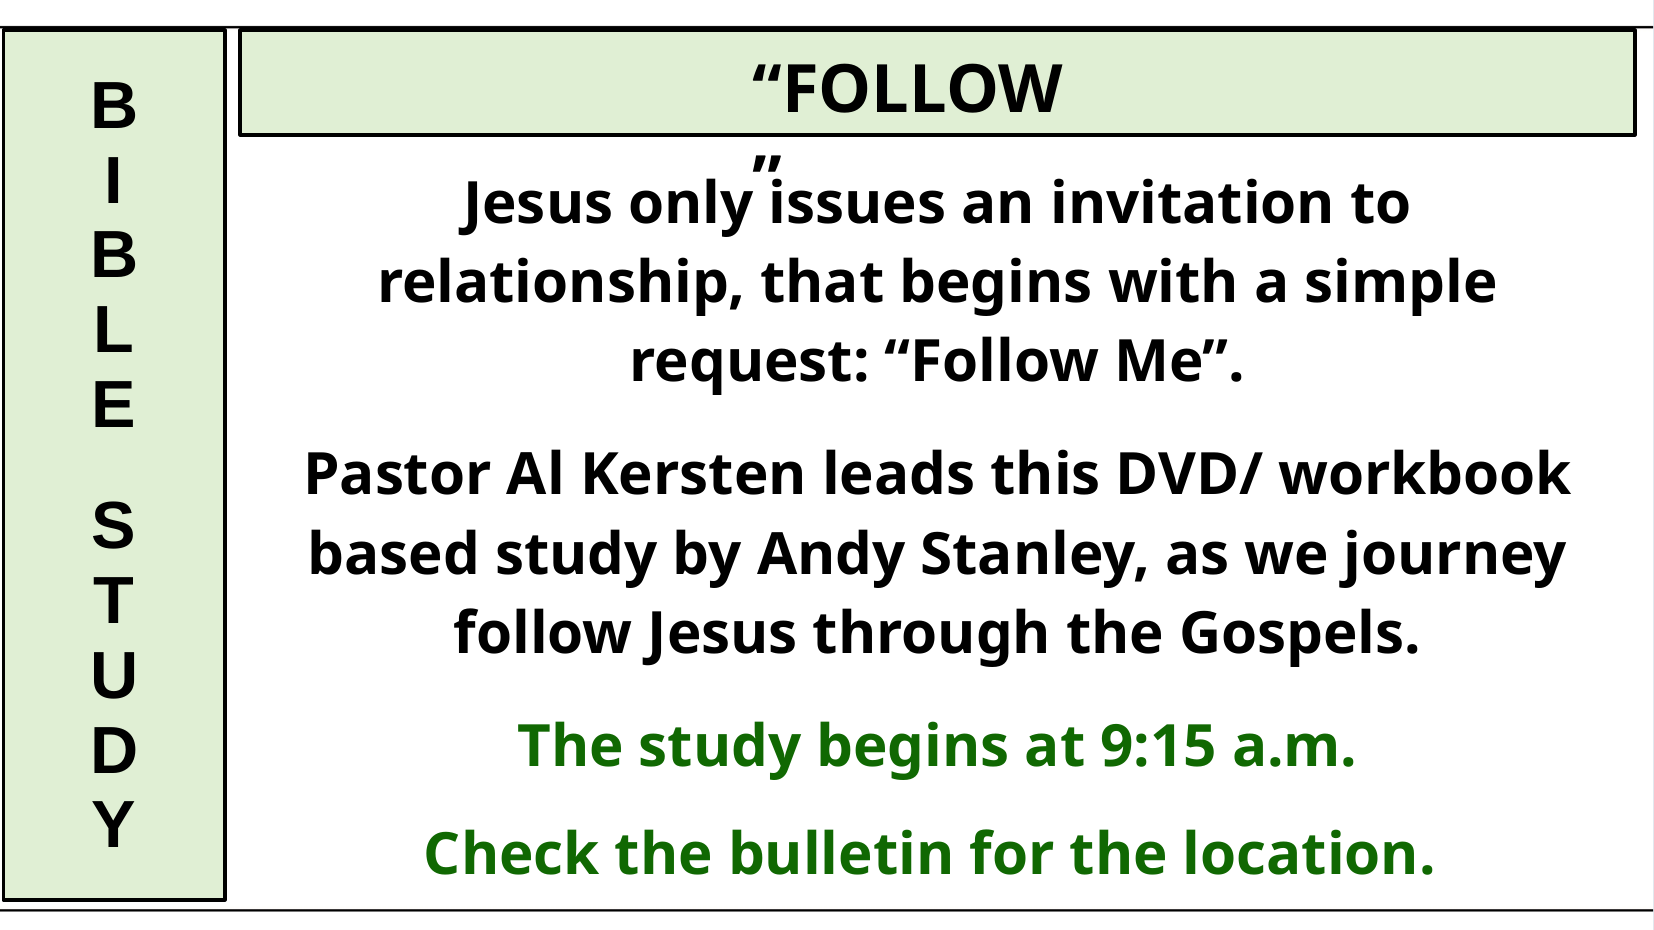

B
I
B
L
E
S
T
U
D
Y
“FOLLOW”
Jesus only issues an invitation to relationship, that begins with a simple request: “Follow Me”.
Pastor Al Kersten leads this DVD/ workbook based study by Andy Stanley, as we journey follow Jesus through the Gospels.
The study begins at 9:15 a.m.
Check the bulletin for the location.